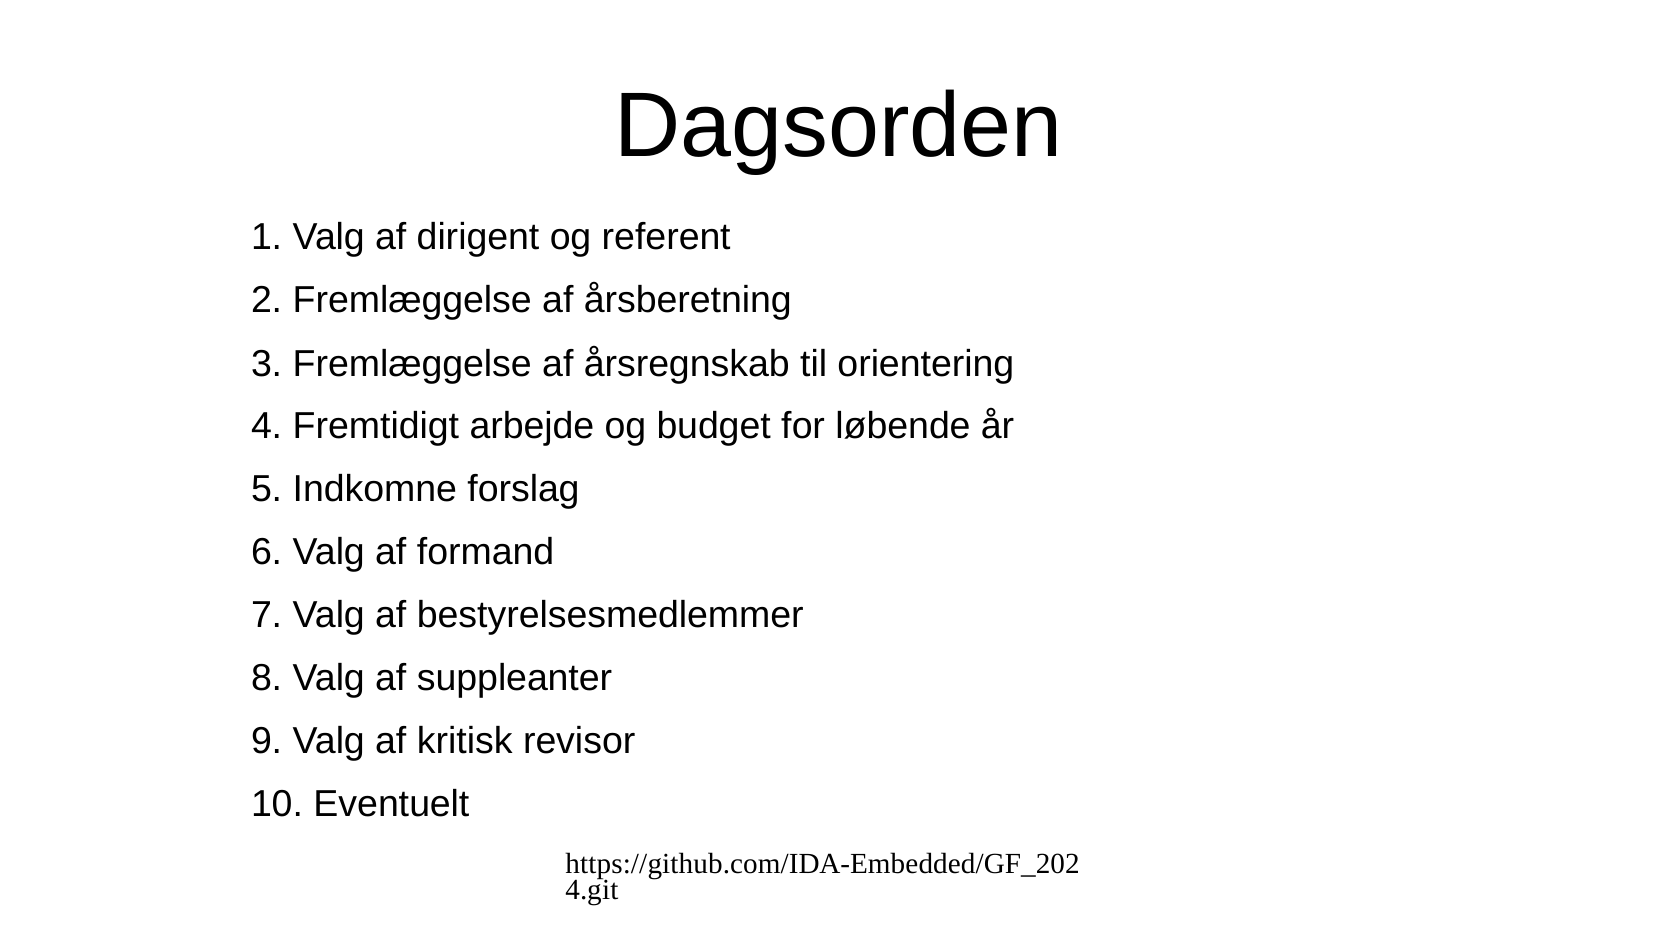

# Dagsorden
1. Valg af dirigent og referent
2. Fremlæggelse af årsberetning
3. Fremlæggelse af årsregnskab til orientering
4. Fremtidigt arbejde og budget for løbende år
5. Indkomne forslag
6. Valg af formand
7. Valg af bestyrelsesmedlemmer
8. Valg af suppleanter
9. Valg af kritisk revisor
10. Eventuelt
https://github.com/IDA-Embedded/GF_2024.git